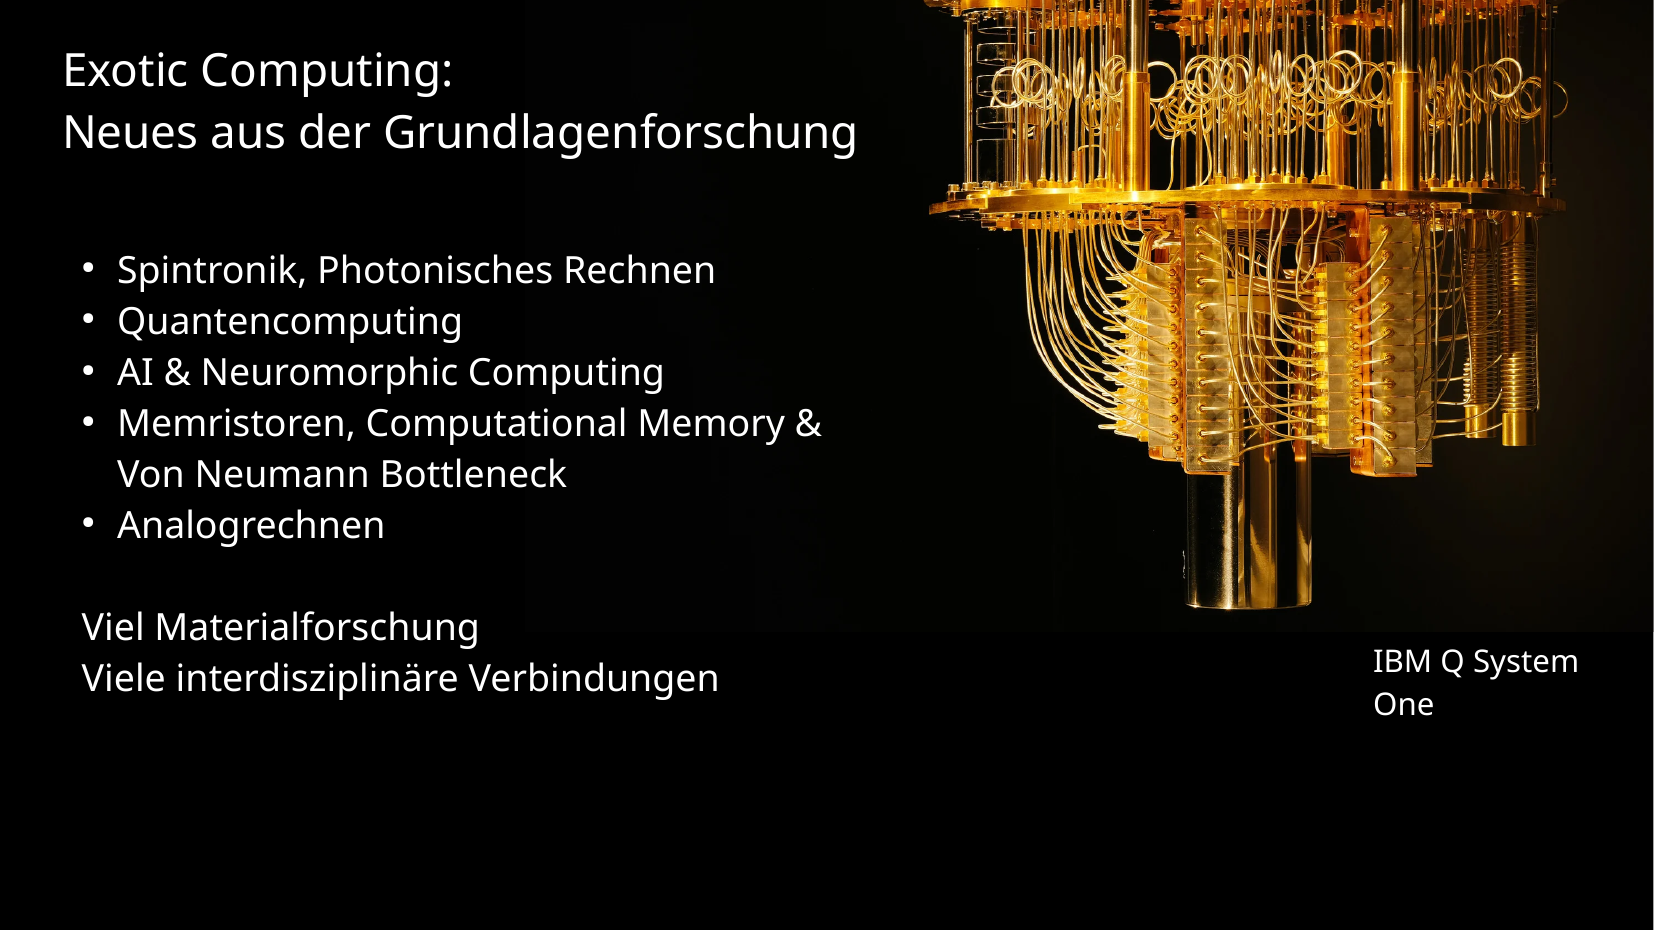

Exotic Computing:
Neues aus der Grundlagenforschung
Spintronik, Photonisches Rechnen
Quantencomputing
AI & Neuromorphic Computing
Memristoren, Computational Memory &
Von Neumann Bottleneck
Analogrechnen
Viel Materialforschung
Viele interdisziplinäre Verbindungen
IBM Q System One